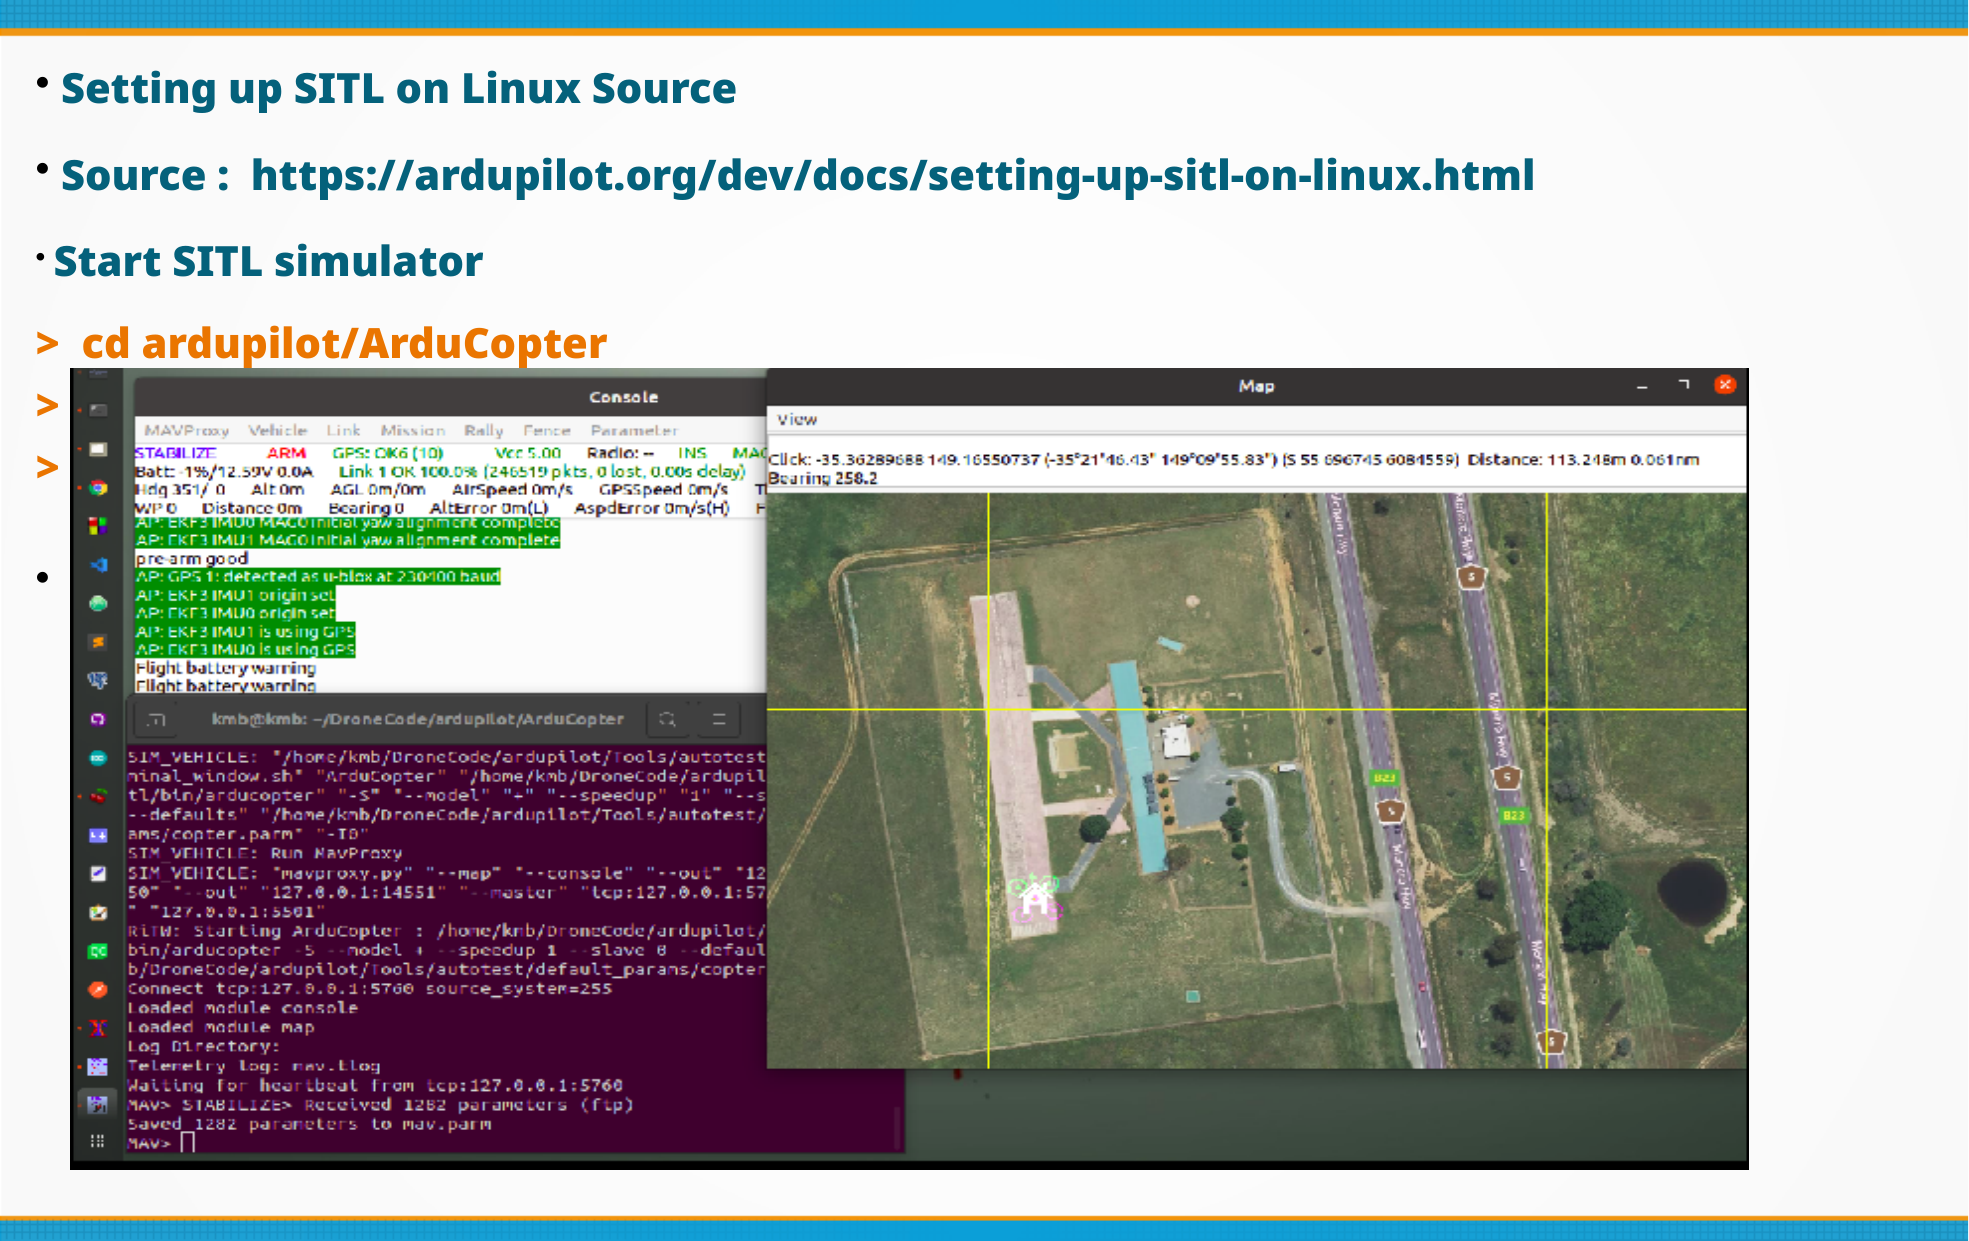

# Setting up SITL on Linux Source
 Source : https://ardupilot.org/dev/docs/setting-up-sitl-on-linux.html
 Start SITL simulator
> cd ardupilot/ArduCopter
> sim_vehicle.py -w
> sim_vehicle.py --console –map